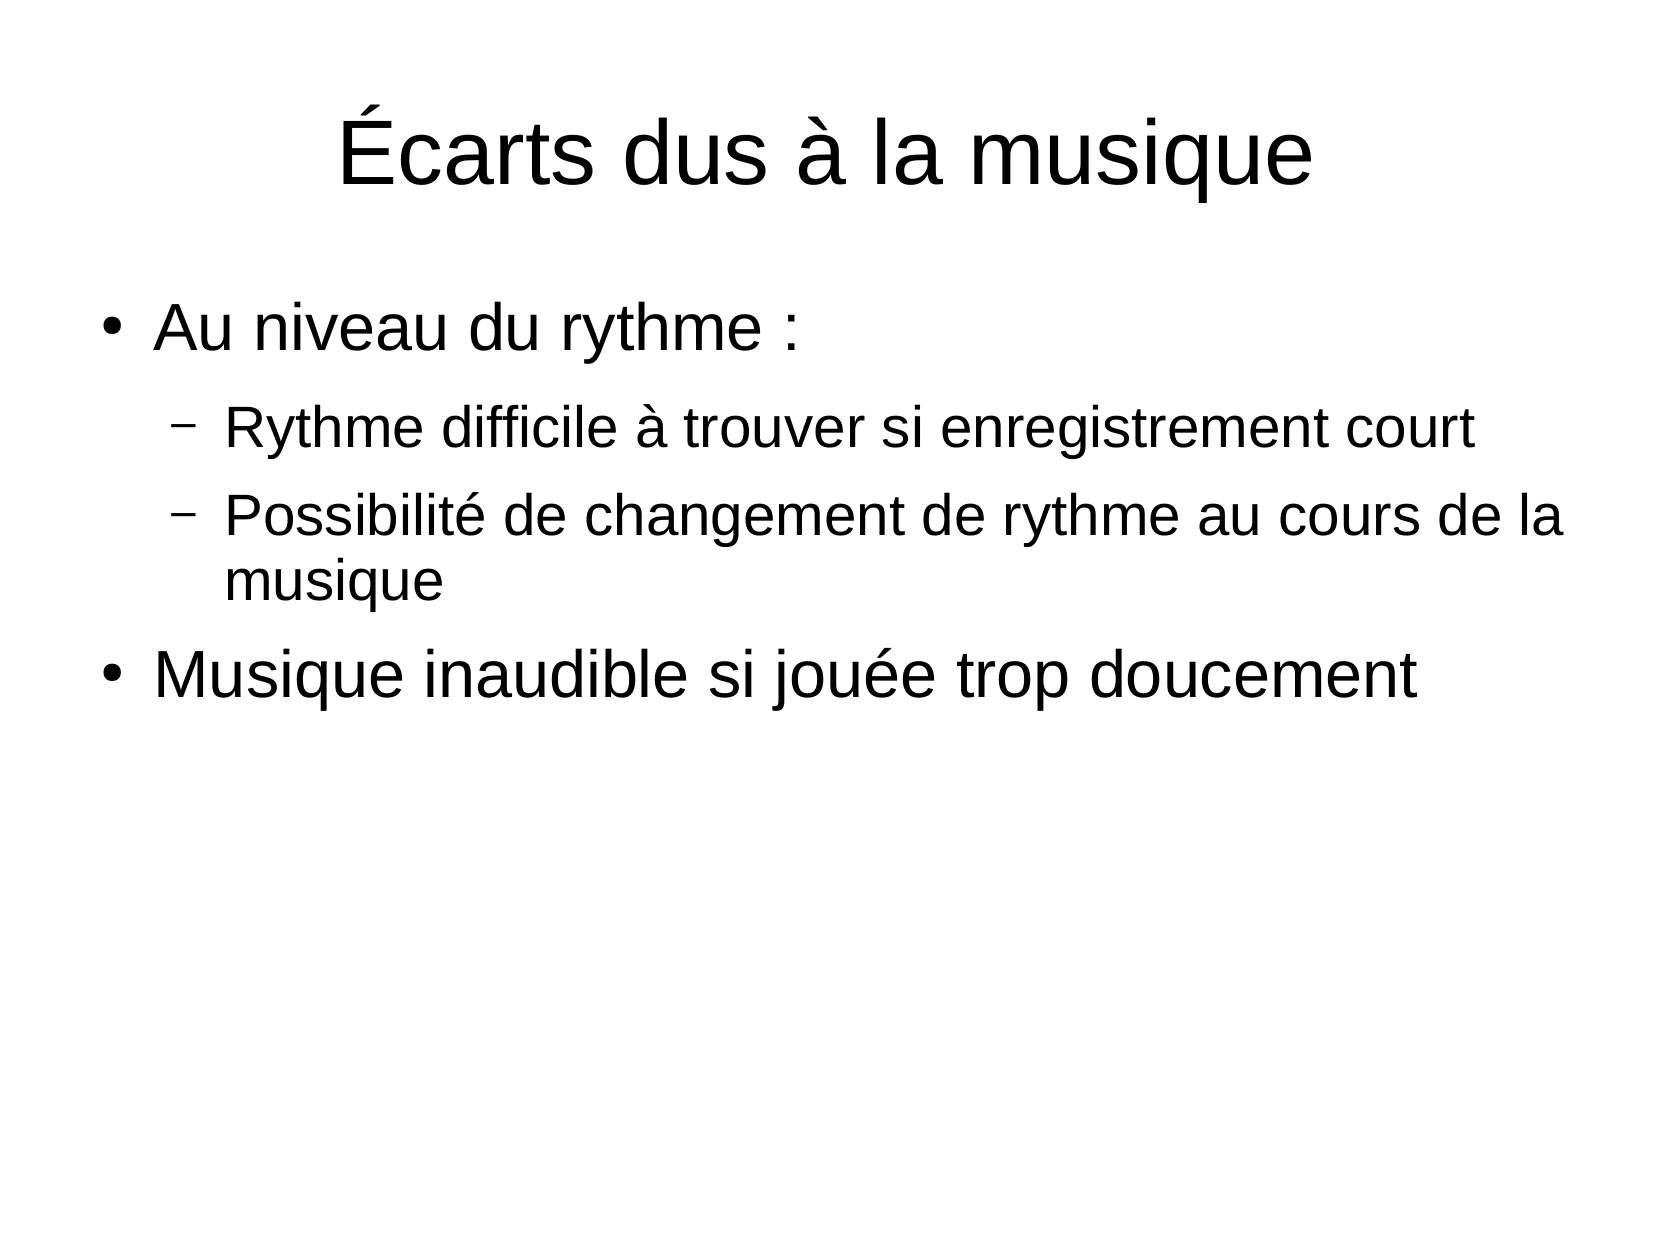

# Écarts dus à la musique
Au niveau du rythme :
Rythme difficile à trouver si enregistrement court
Possibilité de changement de rythme au cours de la musique
Musique inaudible si jouée trop doucement